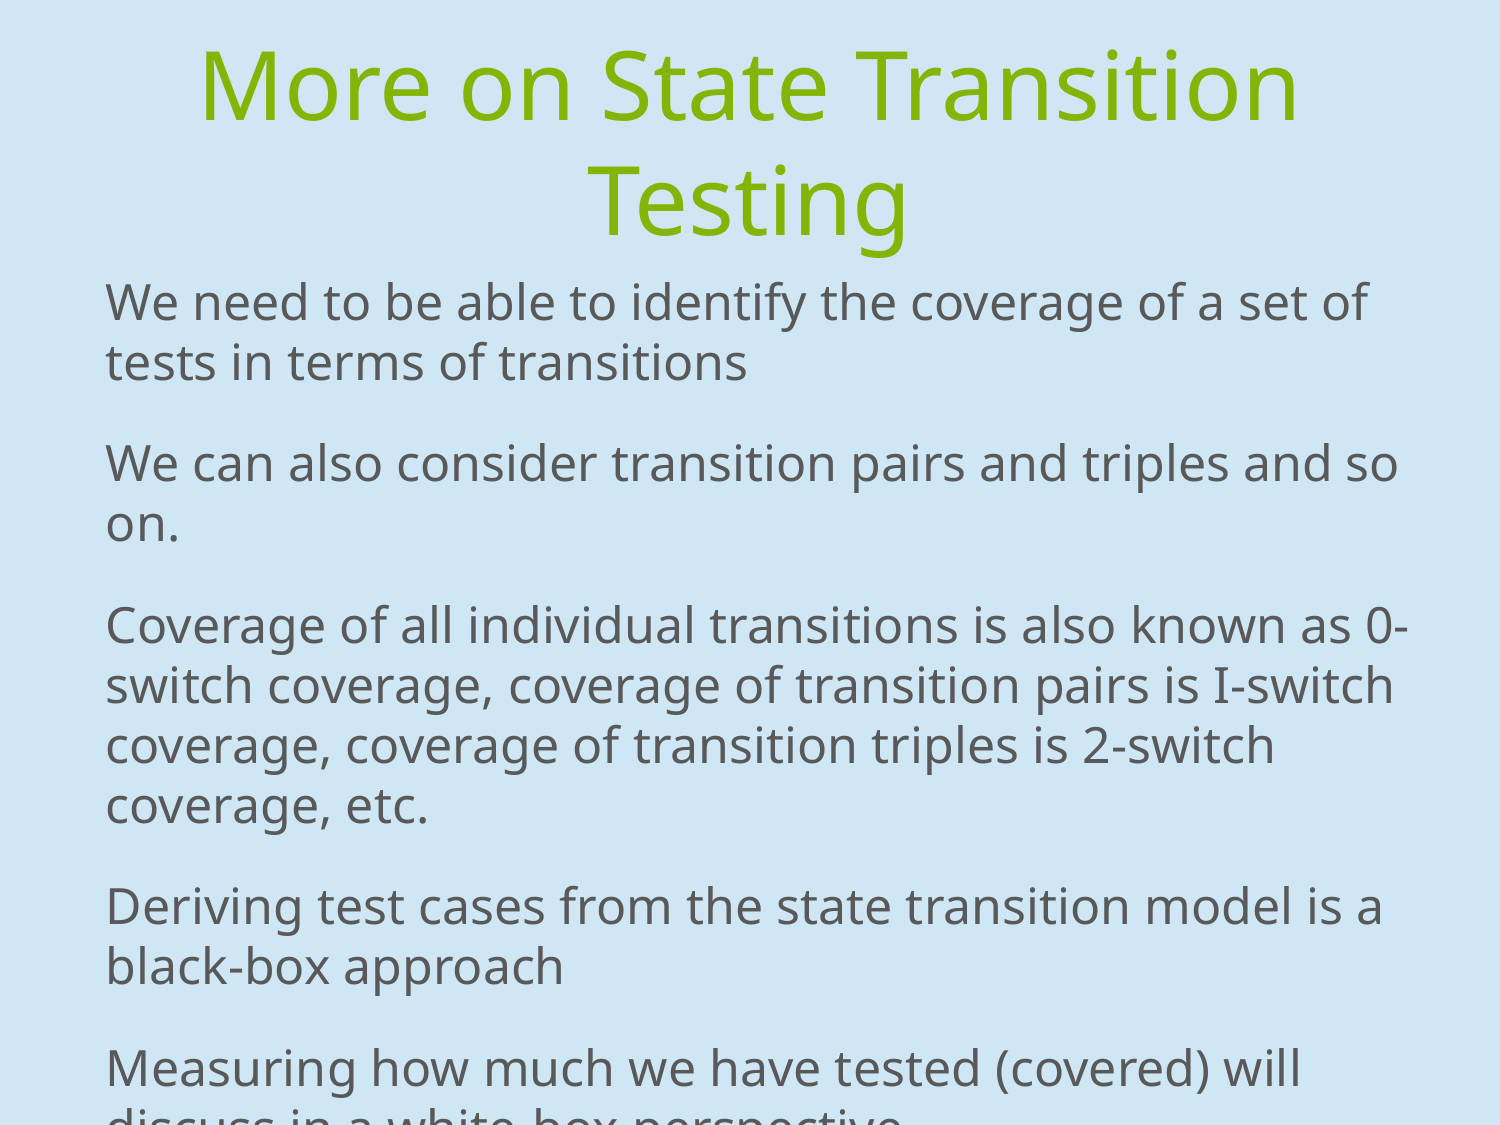

# More on State Transition Testing
We need to be able to identify the coverage of a set of tests in terms of transitions
We can also consider transition pairs and triples and so on.
Coverage of all individual transitions is also known as 0-switch coverage, coverage of transition pairs is I-switch coverage, coverage of transition triples is 2-switch coverage, etc.
Deriving test cases from the state transition model is a black-box approach
Measuring how much we have tested (covered) will discuss in a white-box perspective
However, state transition testing is regarded as a black-box technique